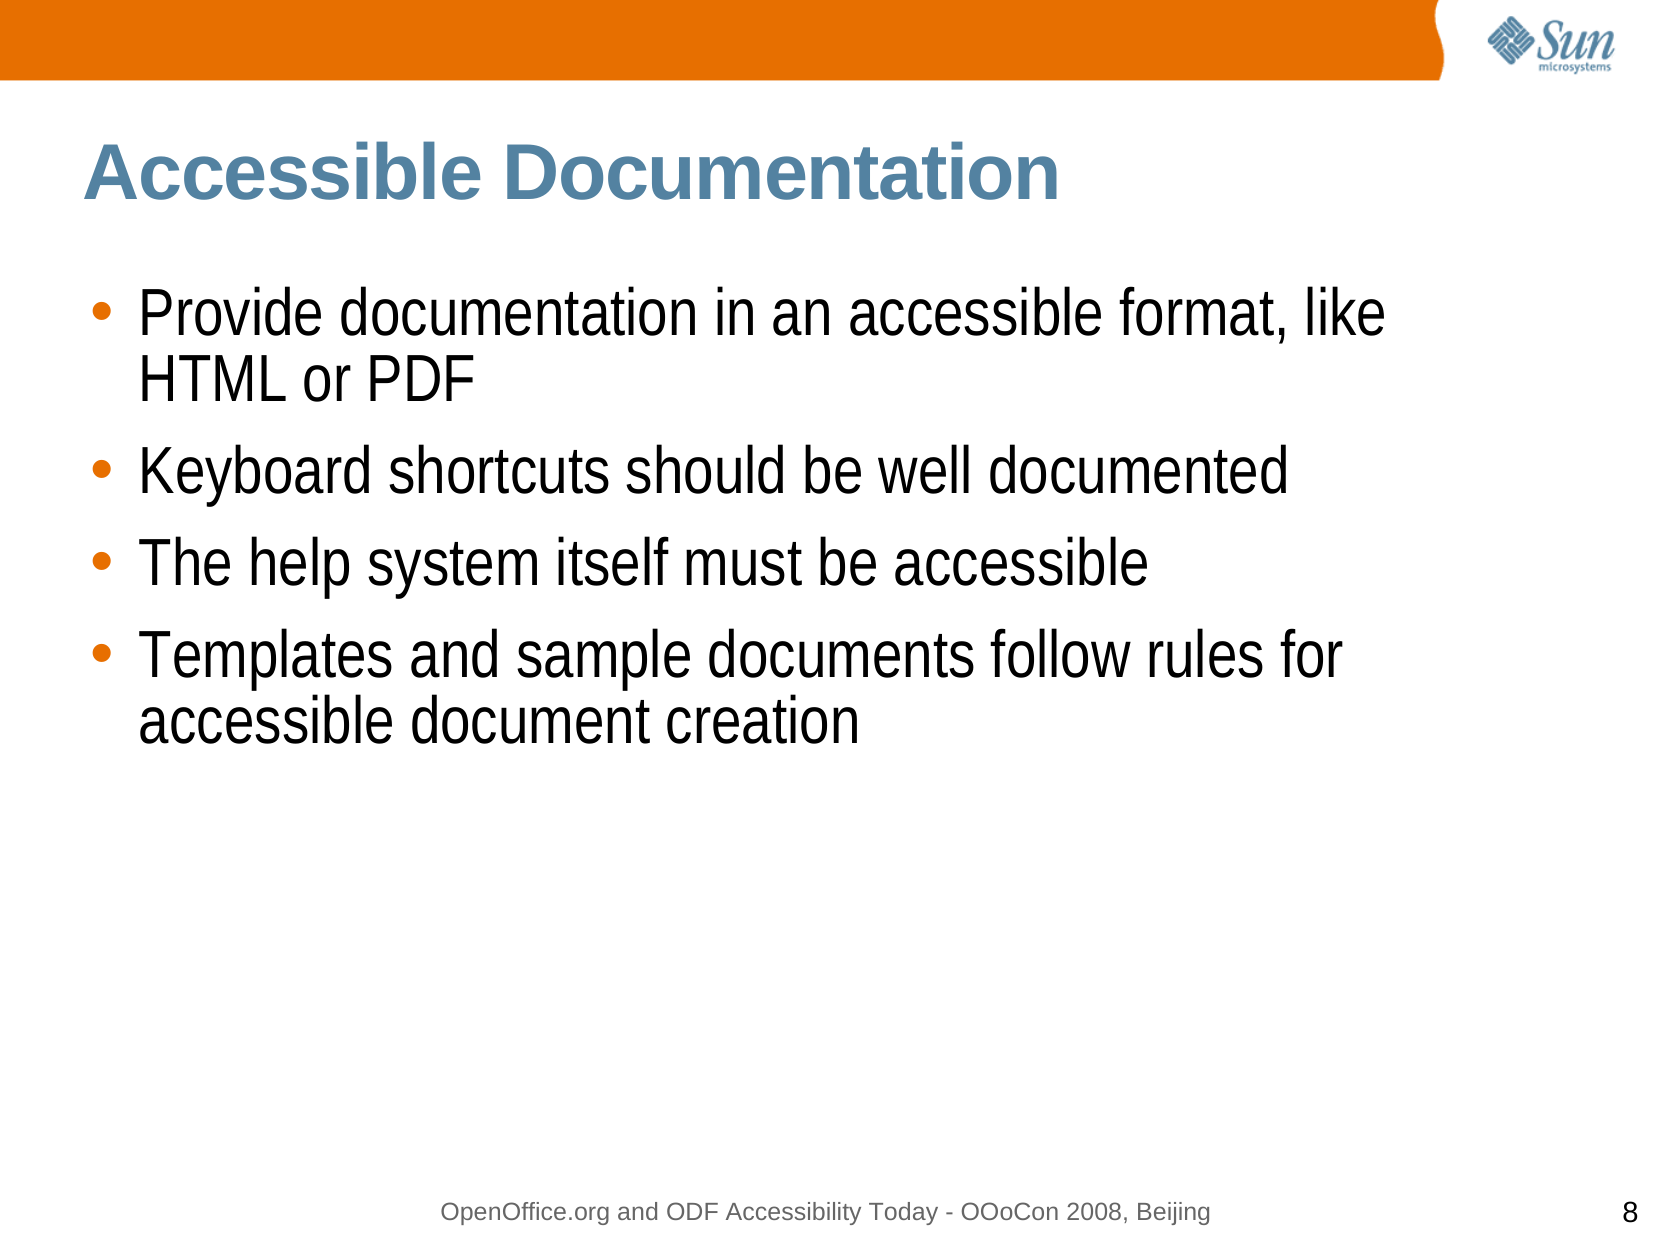

# Accessible Documentation
Provide documentation in an accessible format, like HTML or PDF
Keyboard shortcuts should be well documented
The help system itself must be accessible
Templates and sample documents follow rules for accessible document creation